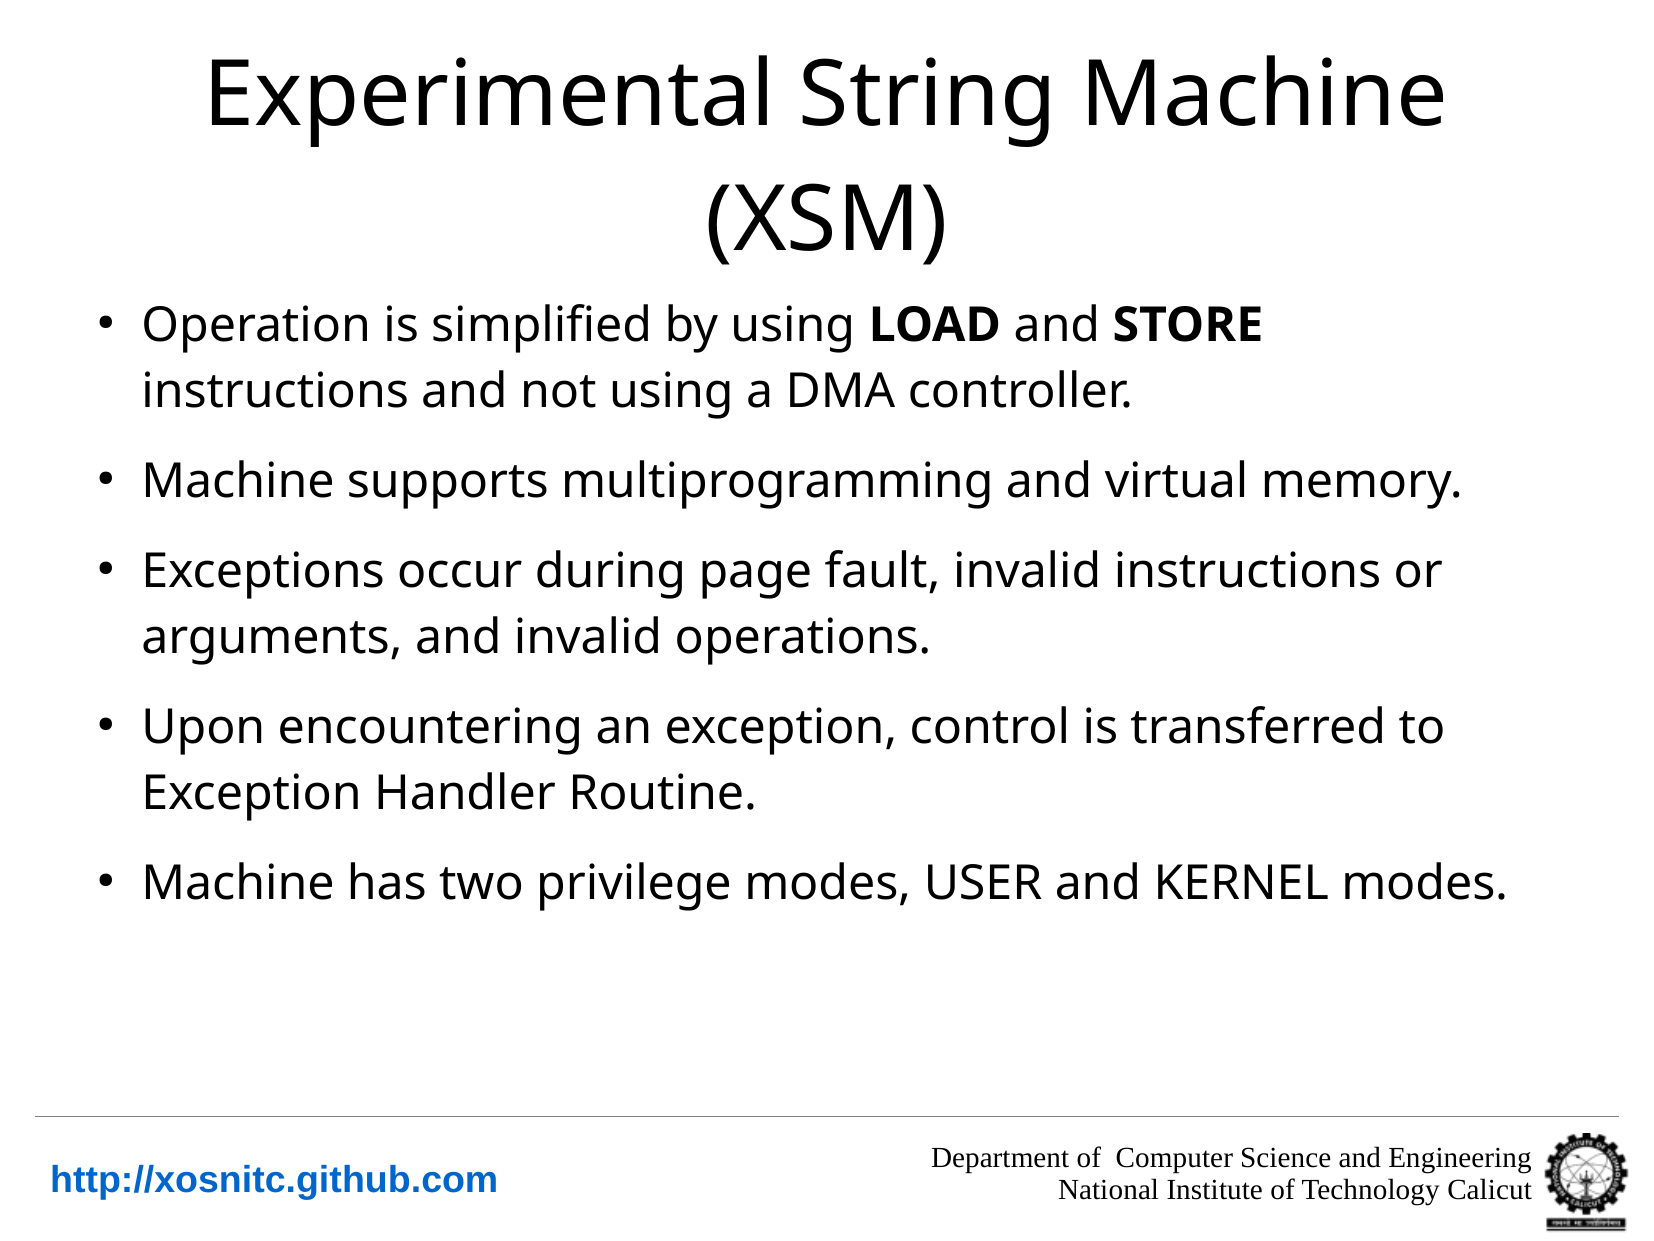

# Experimental String Machine (XSM)
Operation is simplified by using LOAD and STORE instructions and not using a DMA controller.
Machine supports multiprogramming and virtual memory.
Exceptions occur during page fault, invalid instructions or arguments, and invalid operations.
Upon encountering an exception, control is transferred to Exception Handler Routine.
Machine has two privilege modes, USER and KERNEL modes.